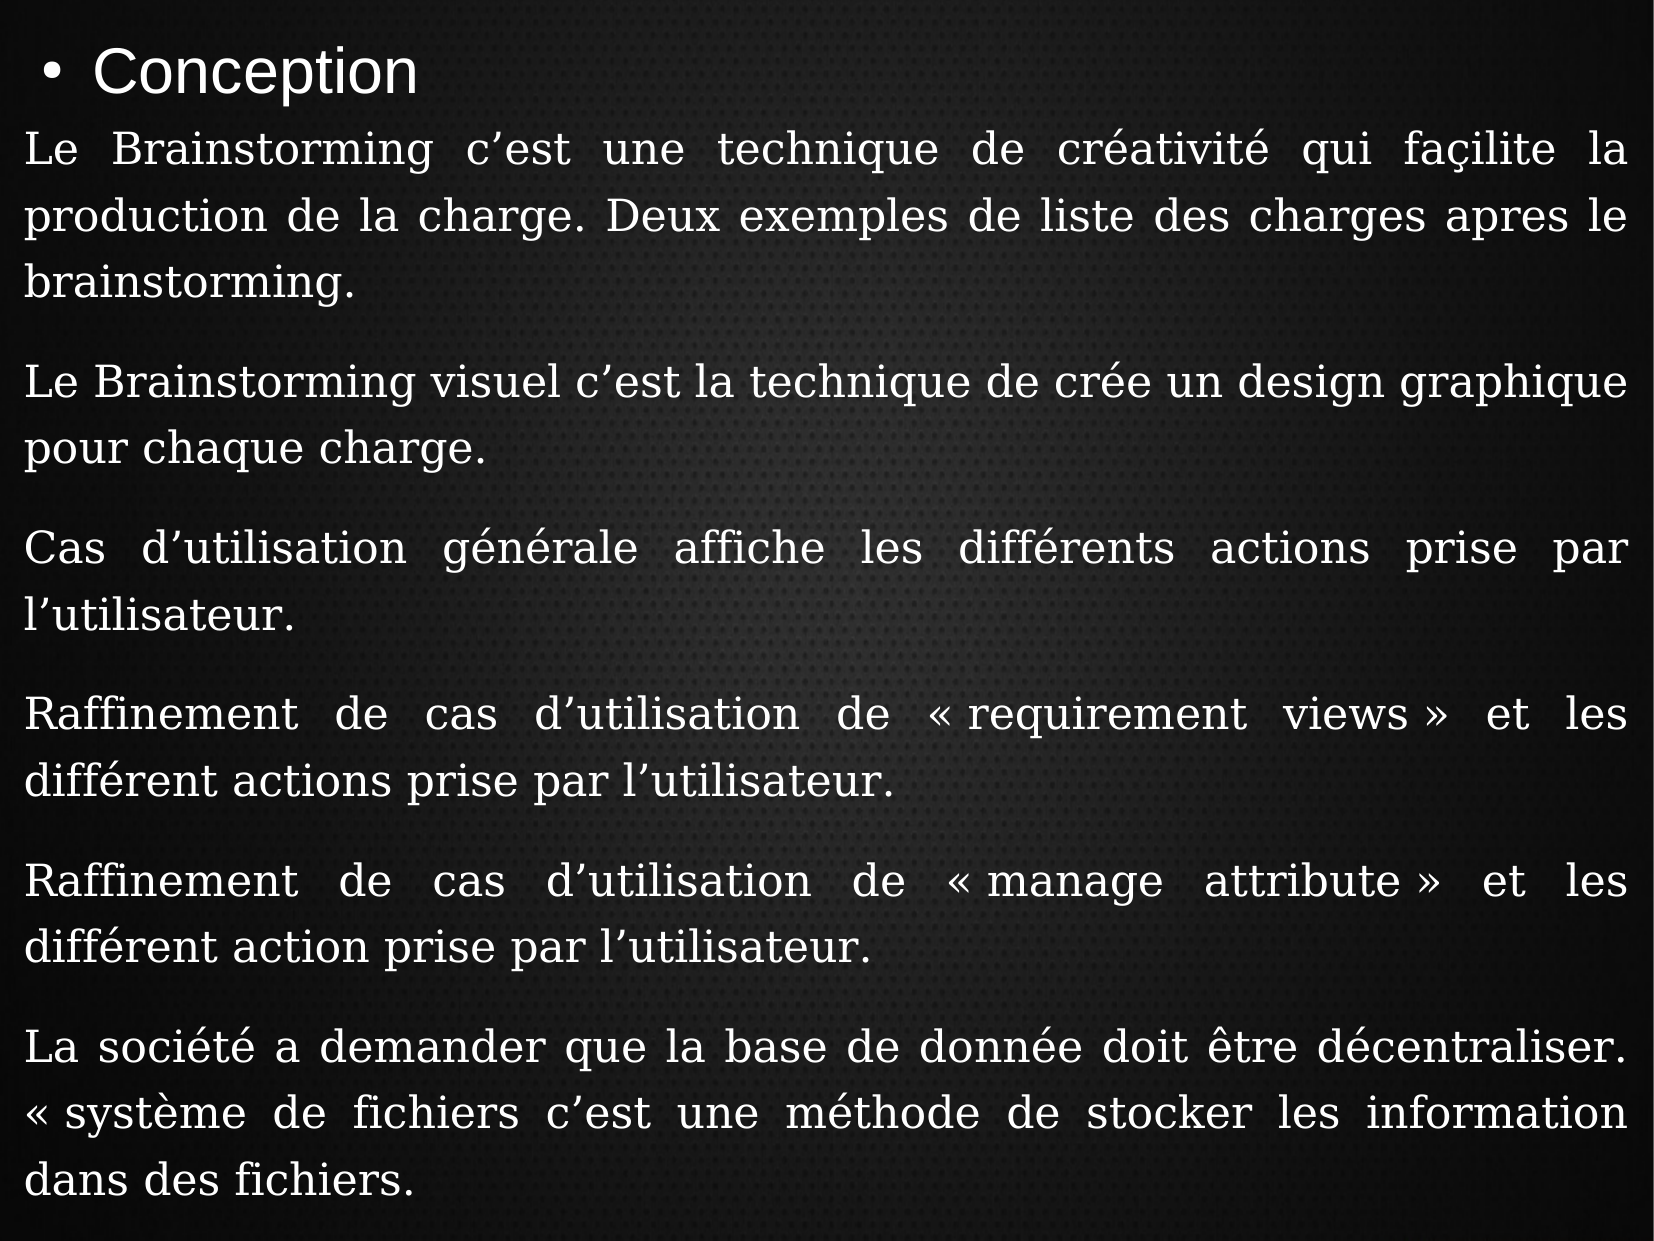

# Conception
Le Brainstorming c’est une technique de créativité qui façilite la production de la charge. Deux exemples de liste des charges apres le brainstorming.
Le Brainstorming visuel c’est la technique de crée un design graphique pour chaque charge.
Cas d’utilisation générale affiche les différents actions prise par l’utilisateur.
Raffinement de cas d’utilisation de « requirement views » et les différent actions prise par l’utilisateur.
Raffinement de cas d’utilisation de « manage attribute » et les différent action prise par l’utilisateur.
La société a demander que la base de donnée doit être décentraliser. « système de fichiers c’est une méthode de stocker les information dans des fichiers.